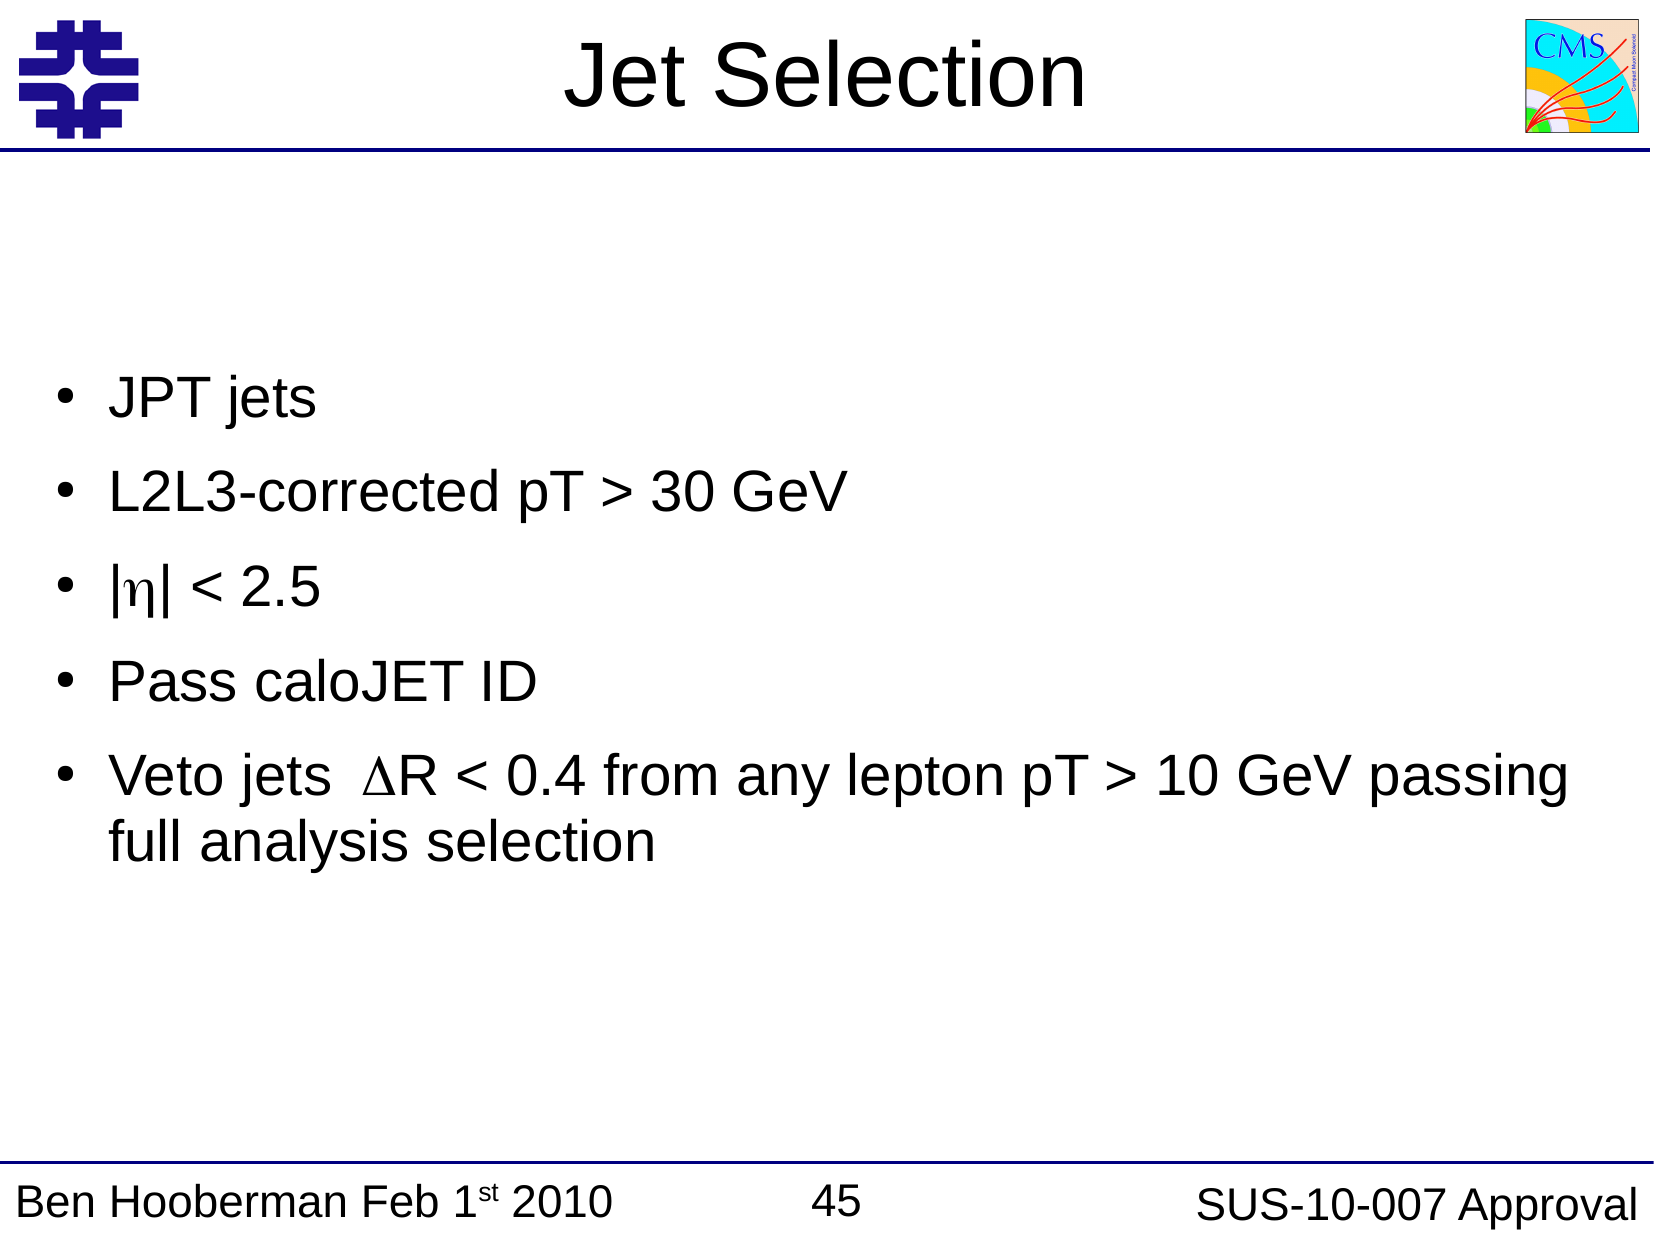

# Jet Selection
JPT jets
L2L3-corrected pT > 30 GeV
|| < 2.5
Pass caloJET ID
Veto jets DR < 0.4 from any lepton pT > 10 GeV passing full analysis selection
45